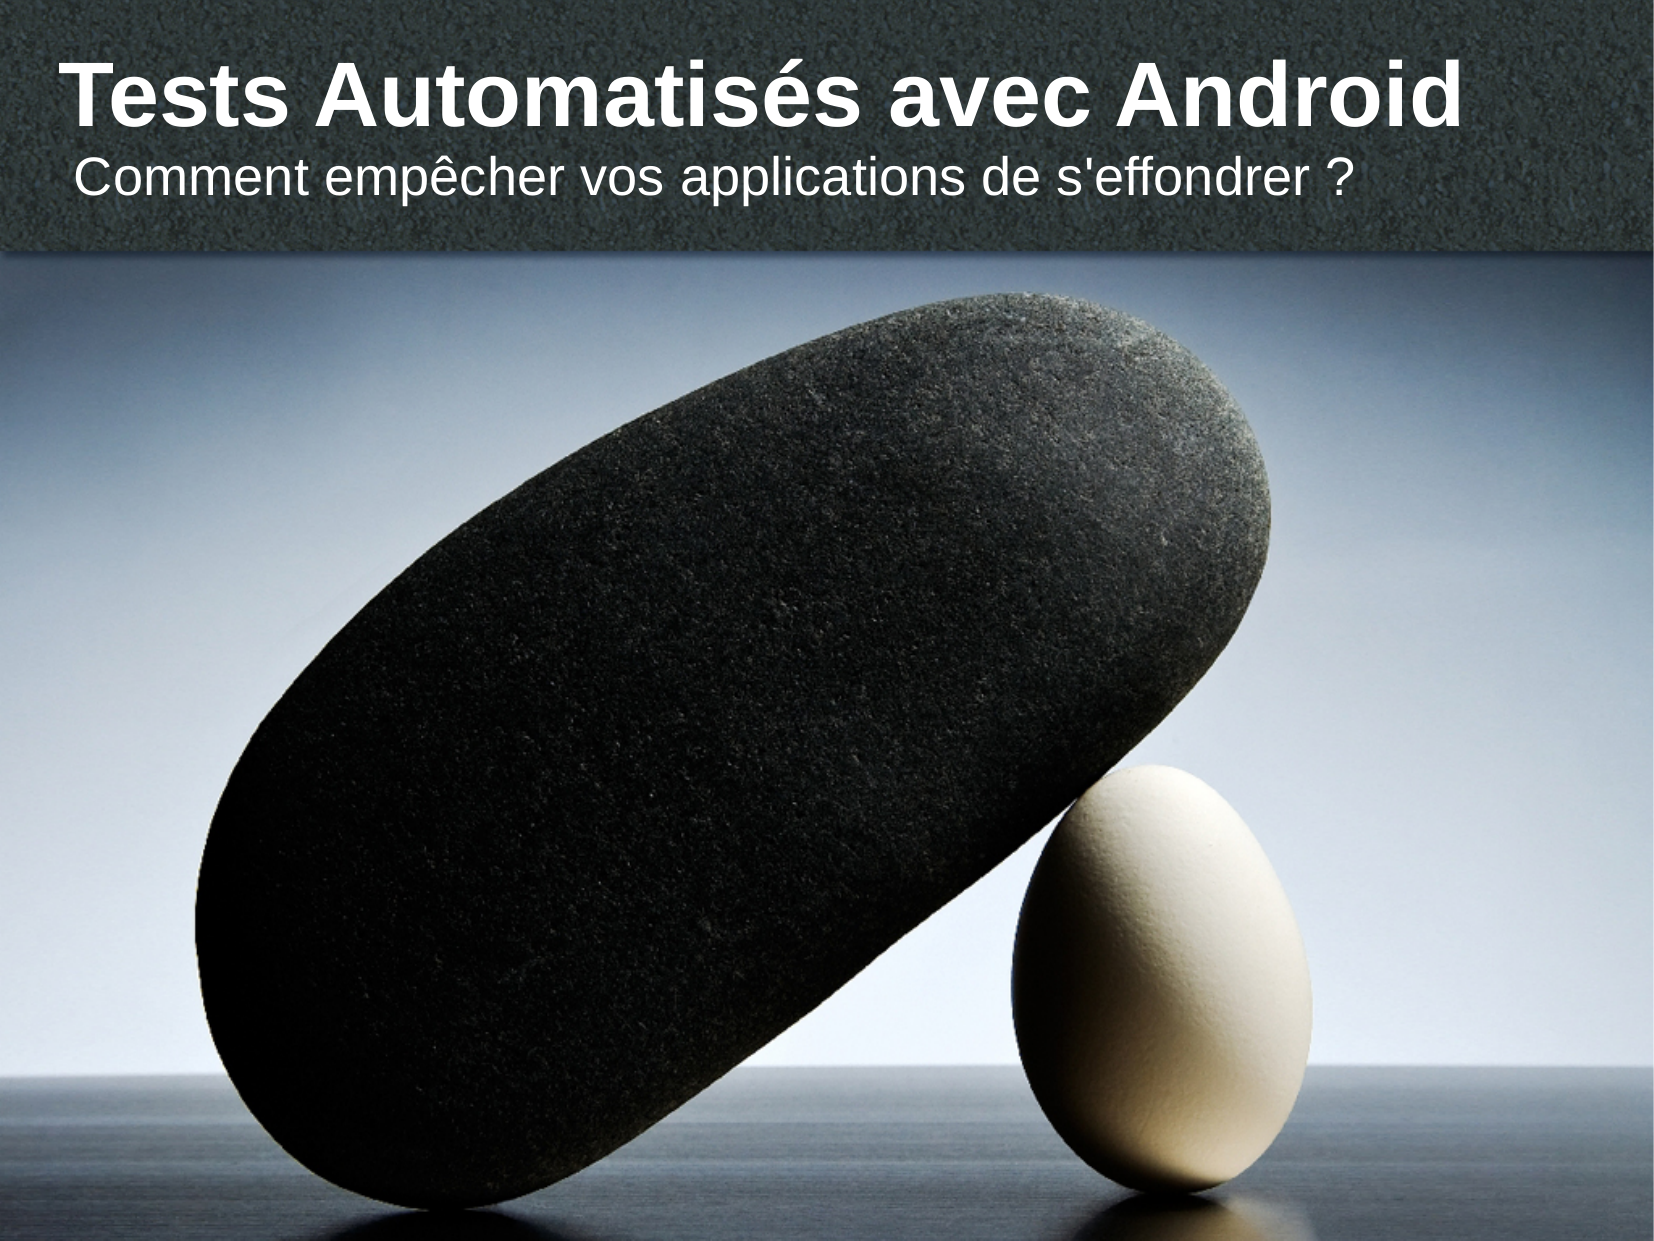

# Tests Automatisés avec Android Comment empêcher vos applications de s'effondrer ?